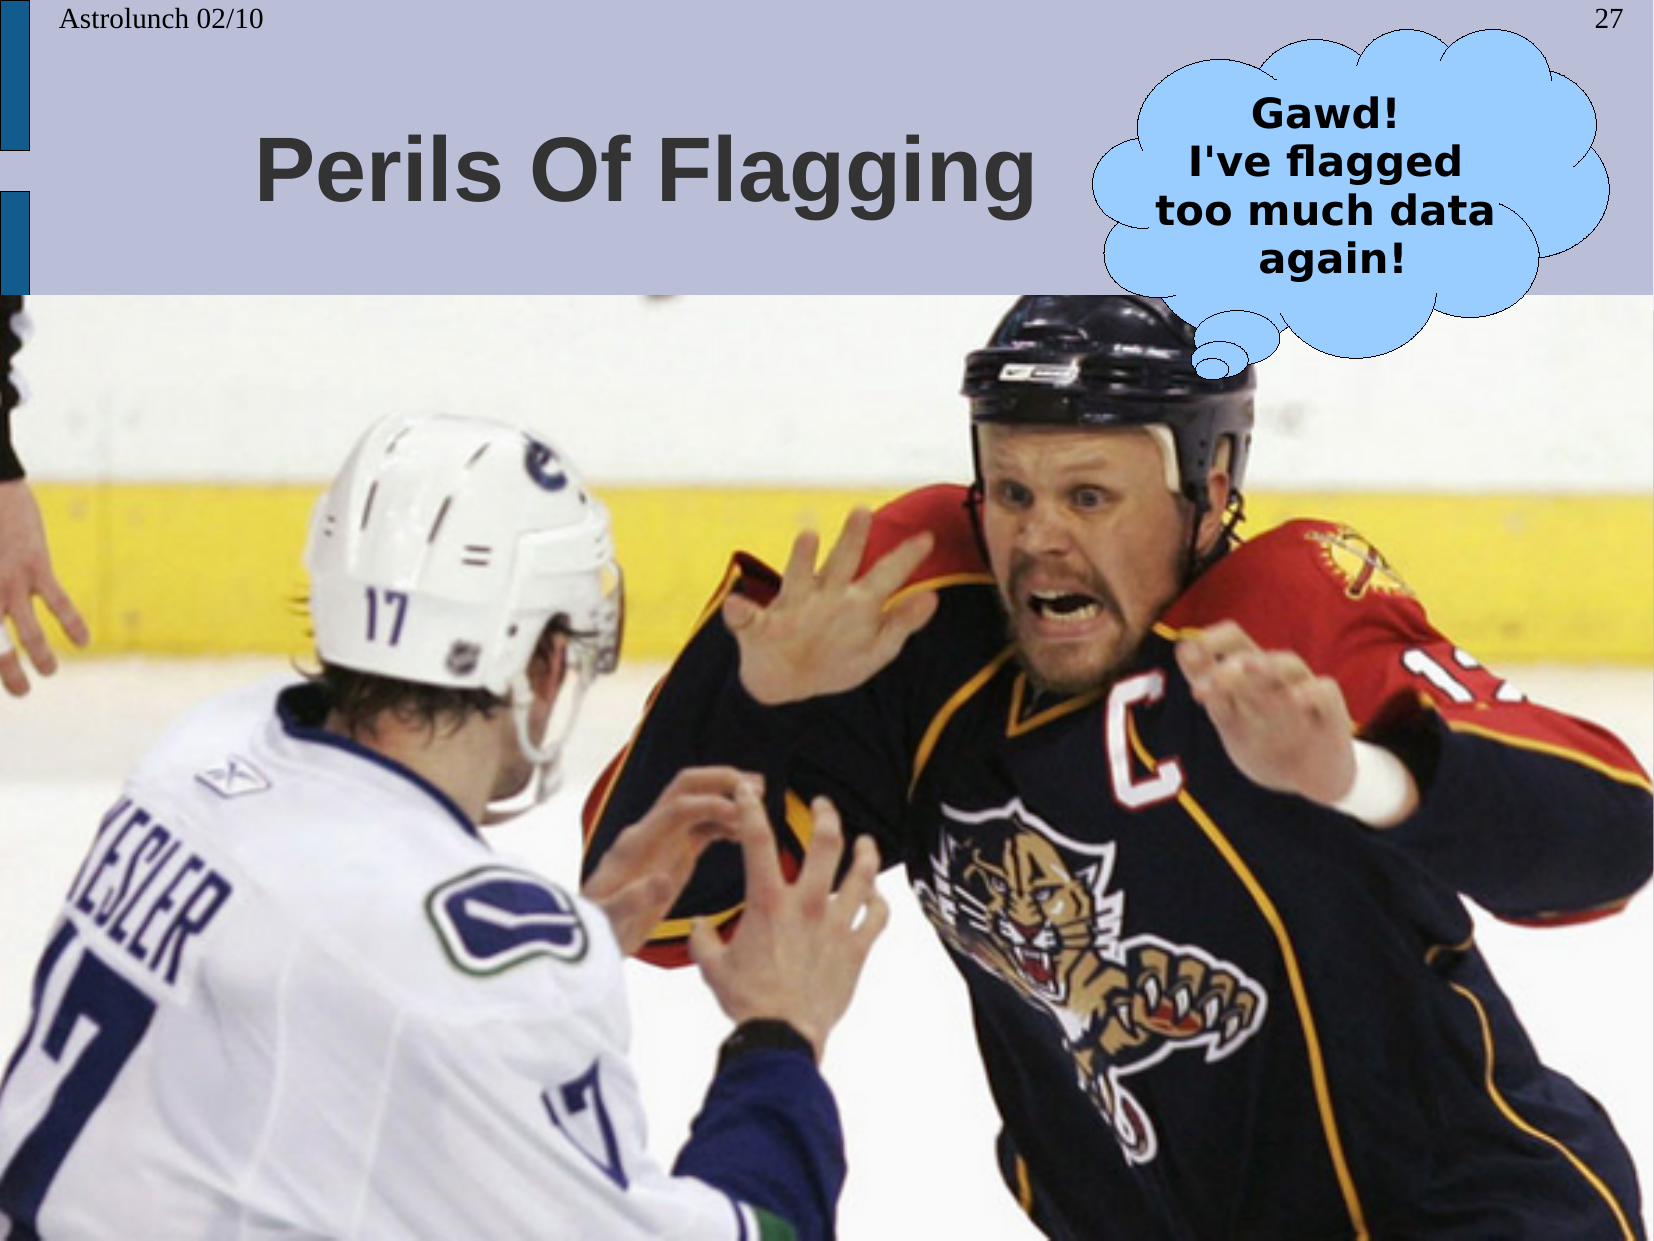

Astrolunch 02/10
27
Gawd!
I've flagged
too much data
again!
# Perils Of Flagging